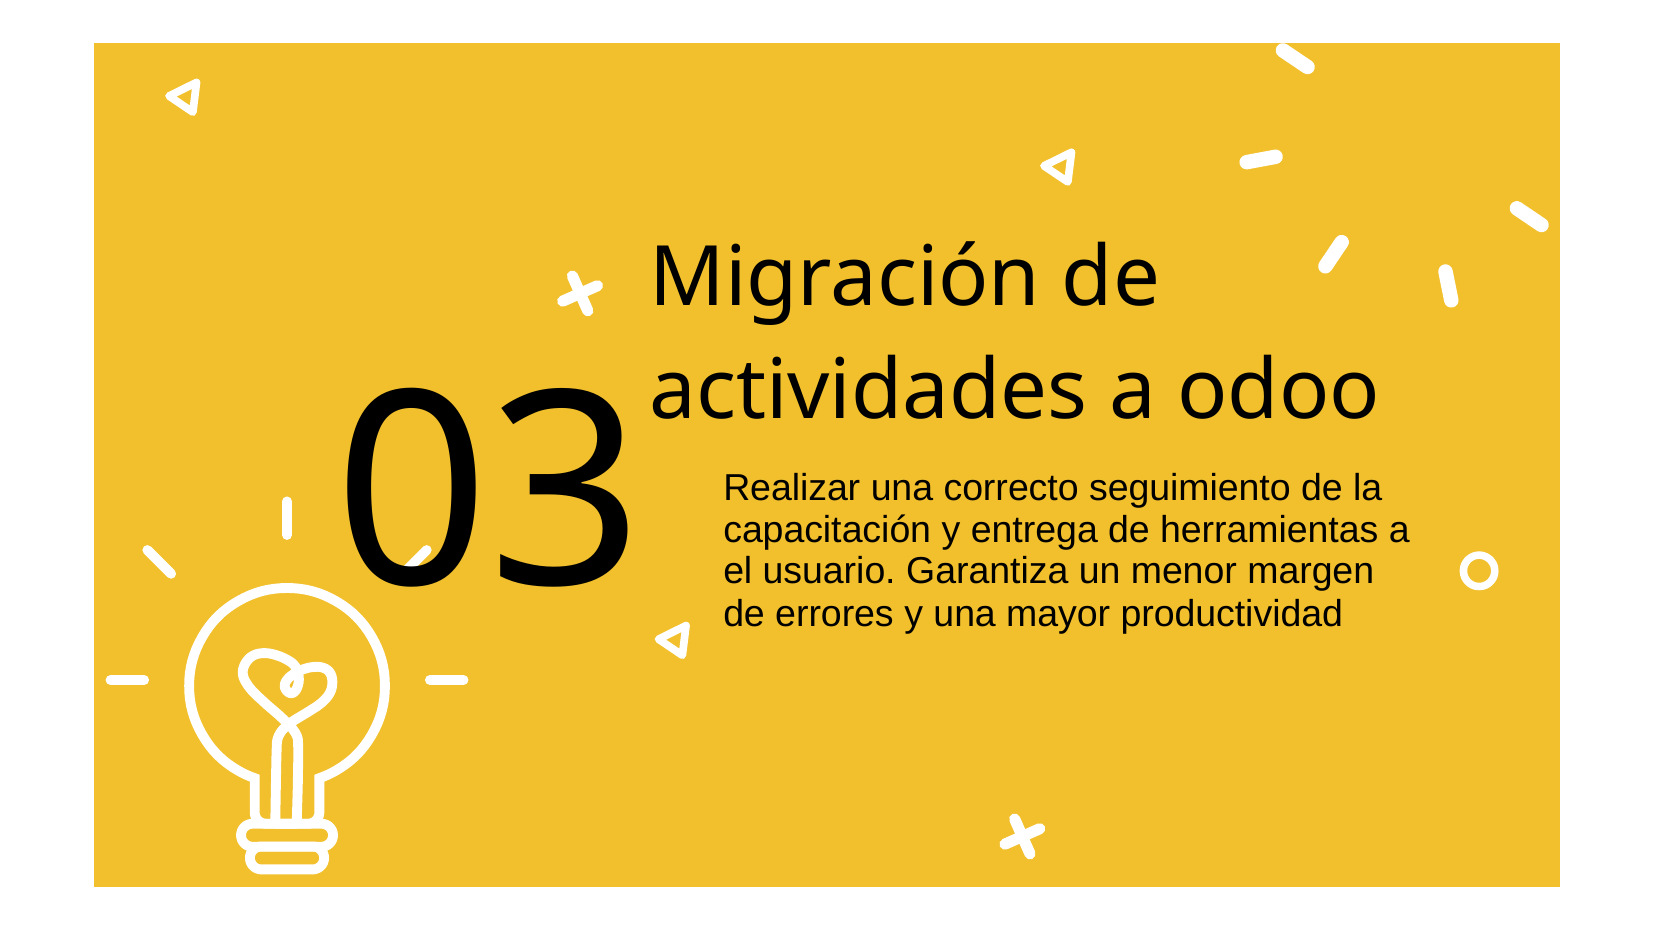

# Migración de actividades a odoo
03
Realizar una correcto seguimiento de la capacitación y entrega de herramientas a el usuario. Garantiza un menor margen de errores y una mayor productividad